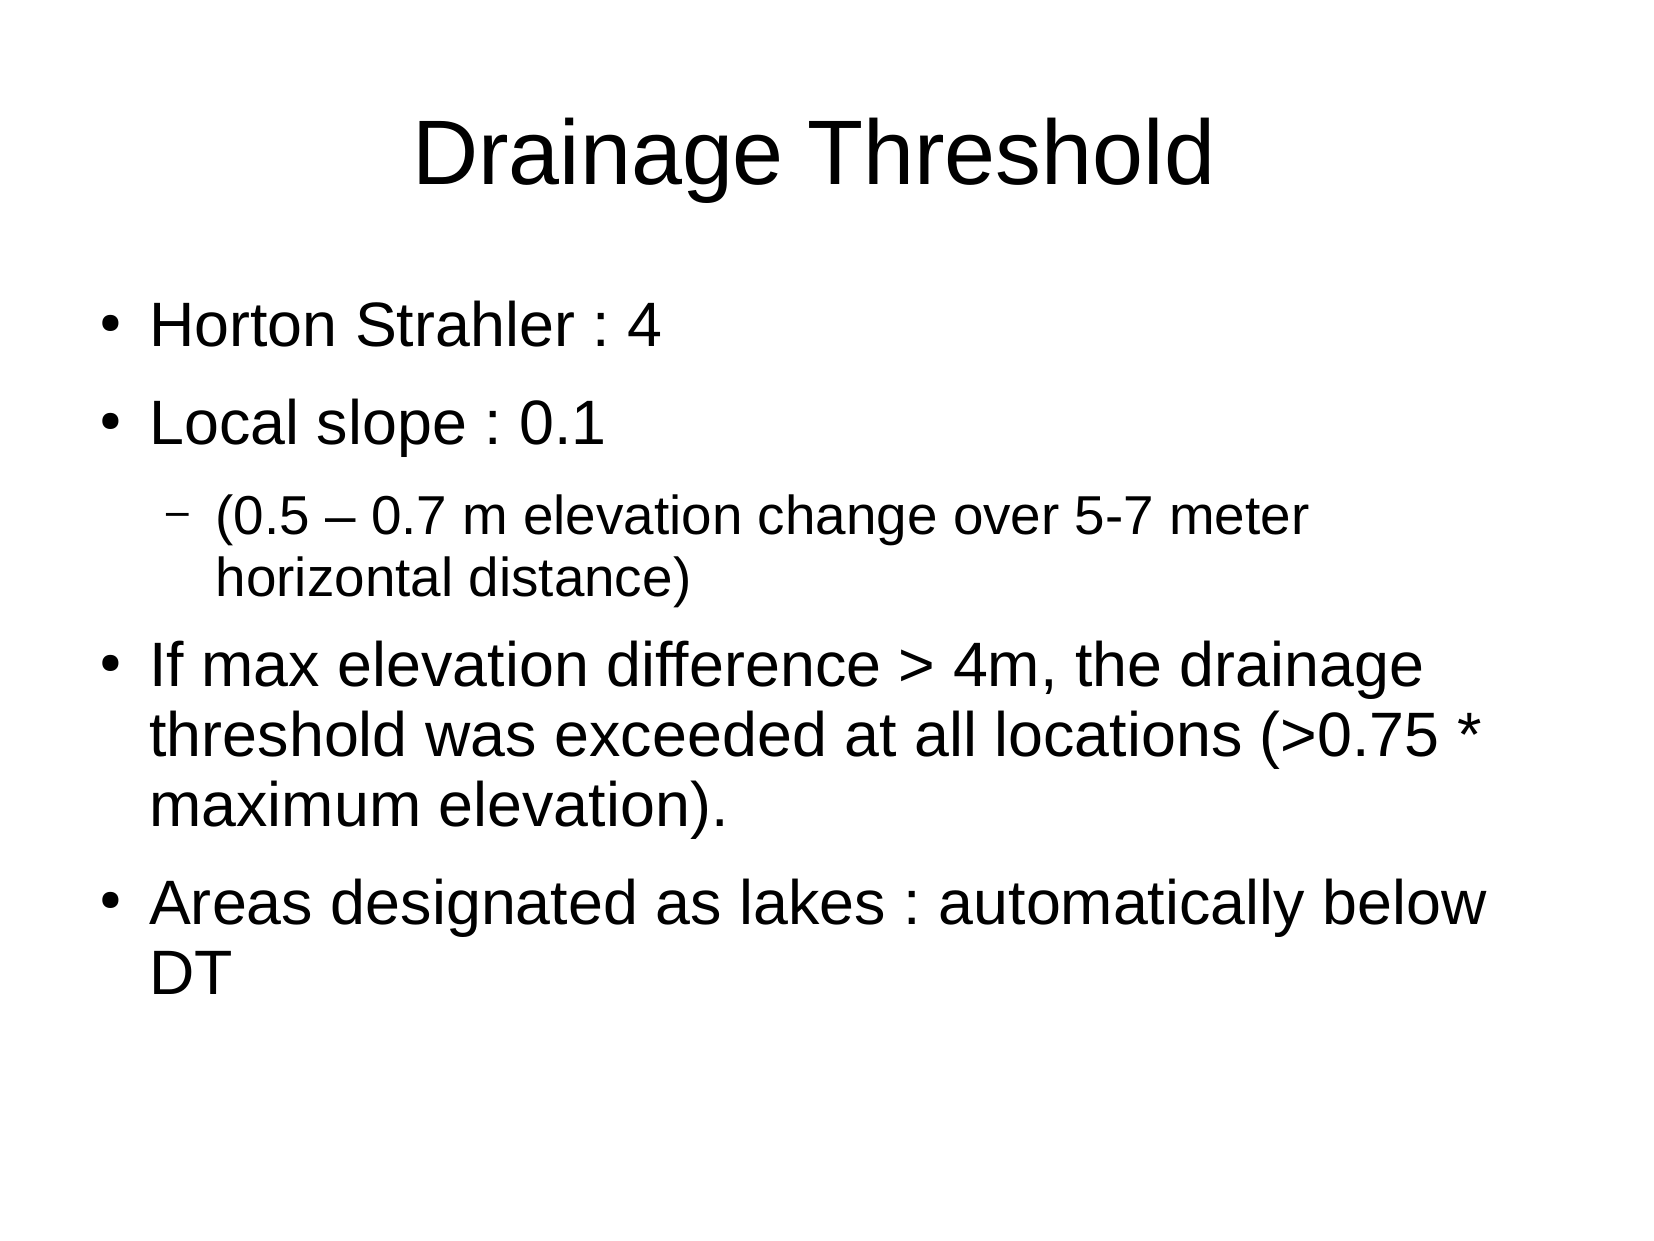

# Drainage Threshold
Horton Strahler : 4
Local slope : 0.1
(0.5 – 0.7 m elevation change over 5-7 meter horizontal distance)
If max elevation difference > 4m, the drainage threshold was exceeded at all locations (>0.75 * maximum elevation).
Areas designated as lakes : automatically below DT